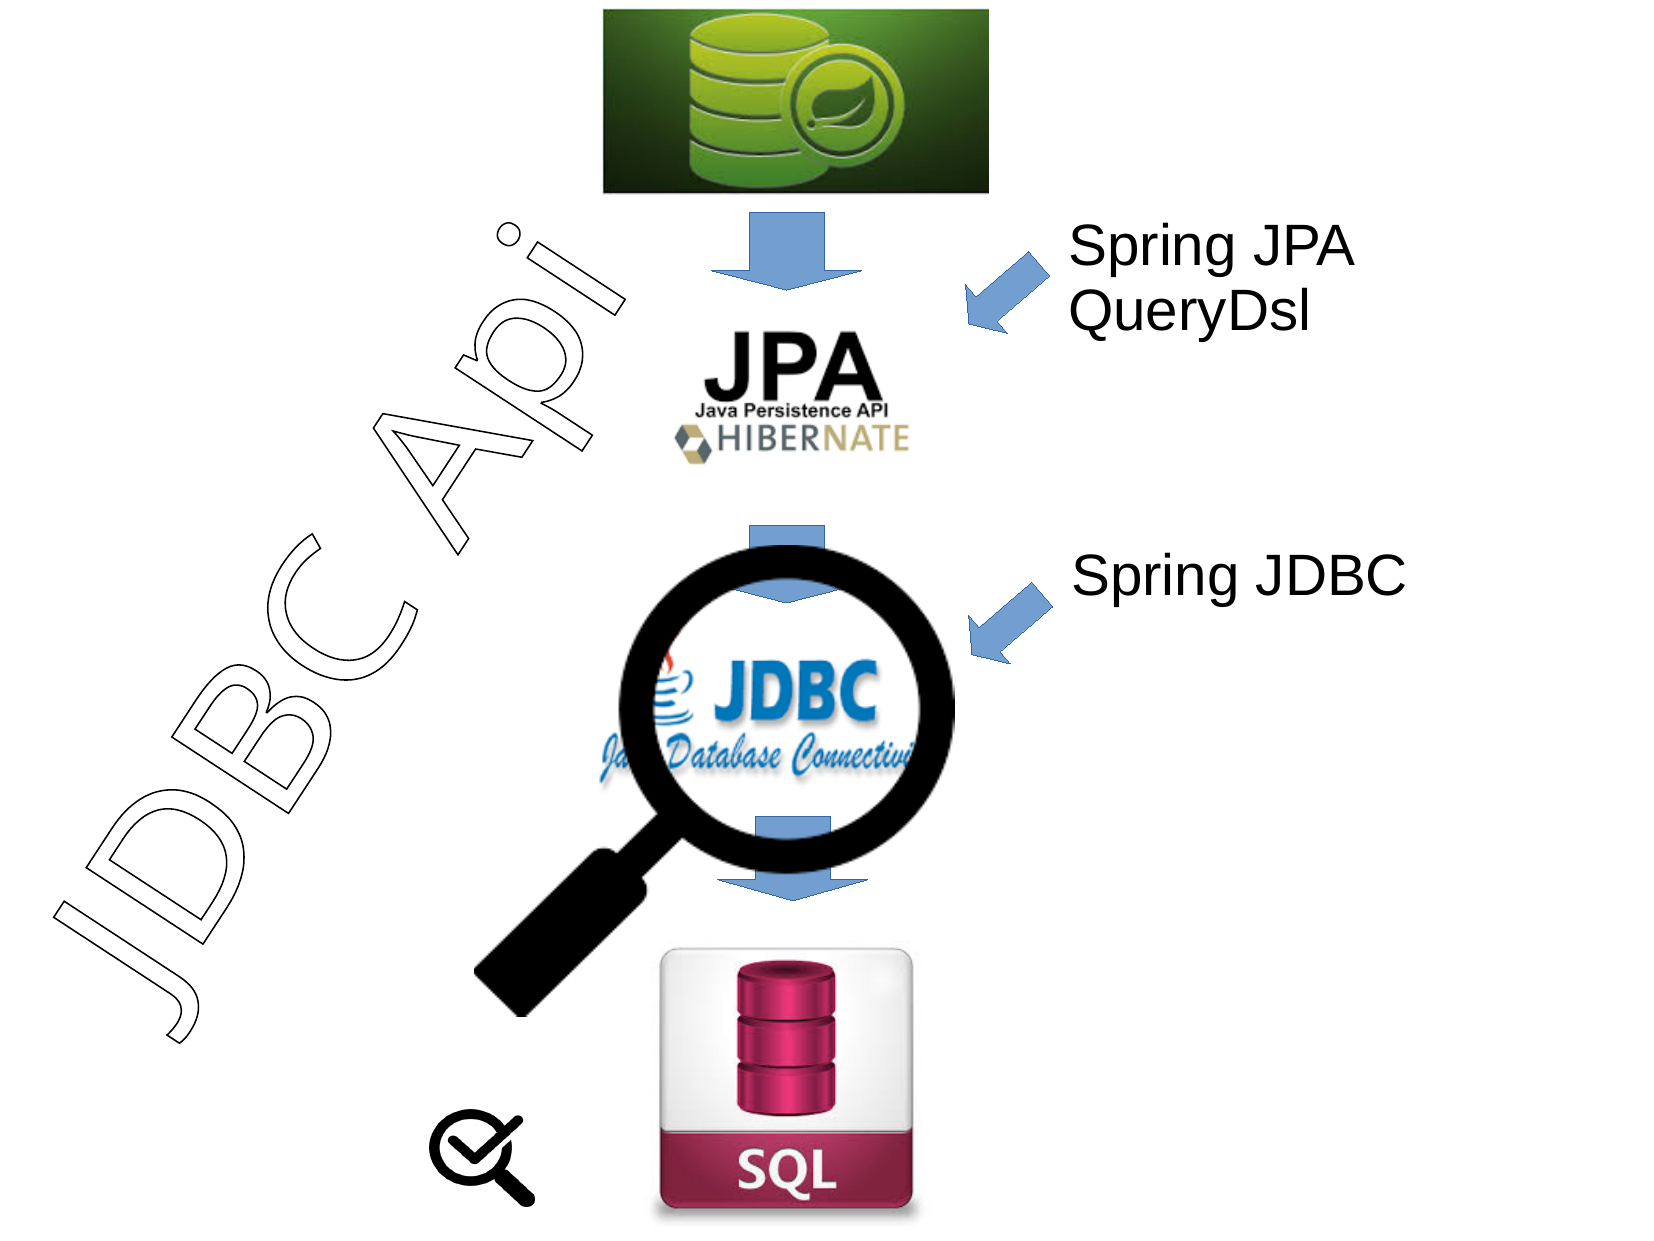

Spring JPA
QueryDsl
Spring JDBC
JDBC Api